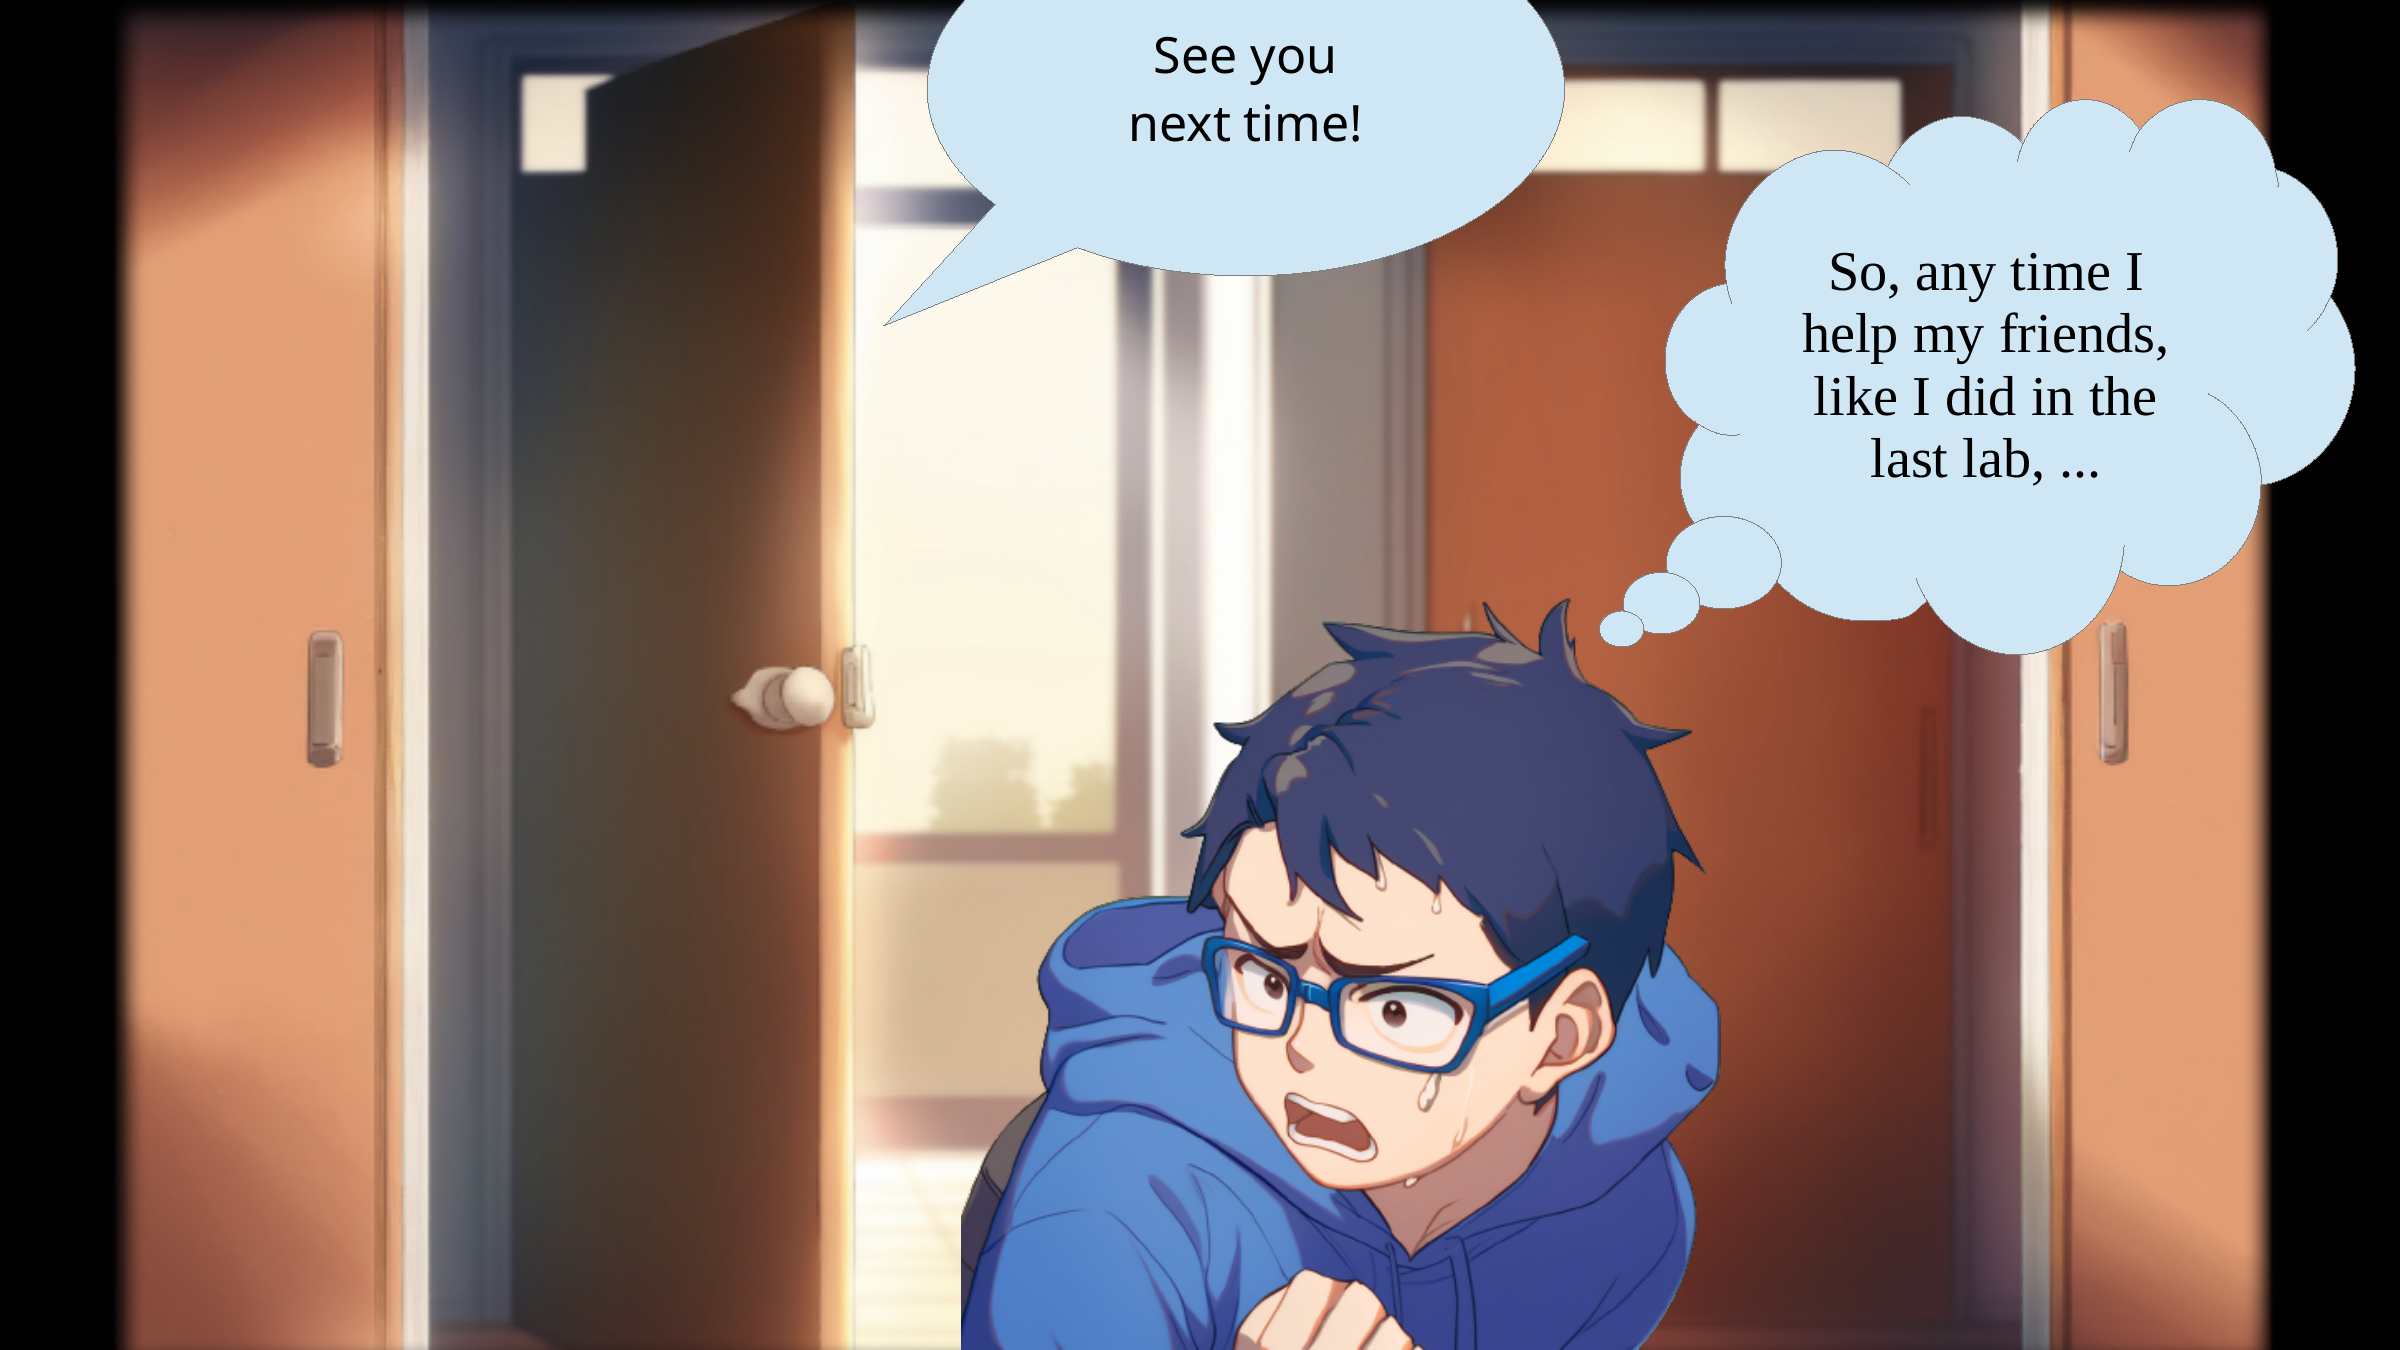

See you
next time!
So, any time I help my friends, like I did in the last lab, ...